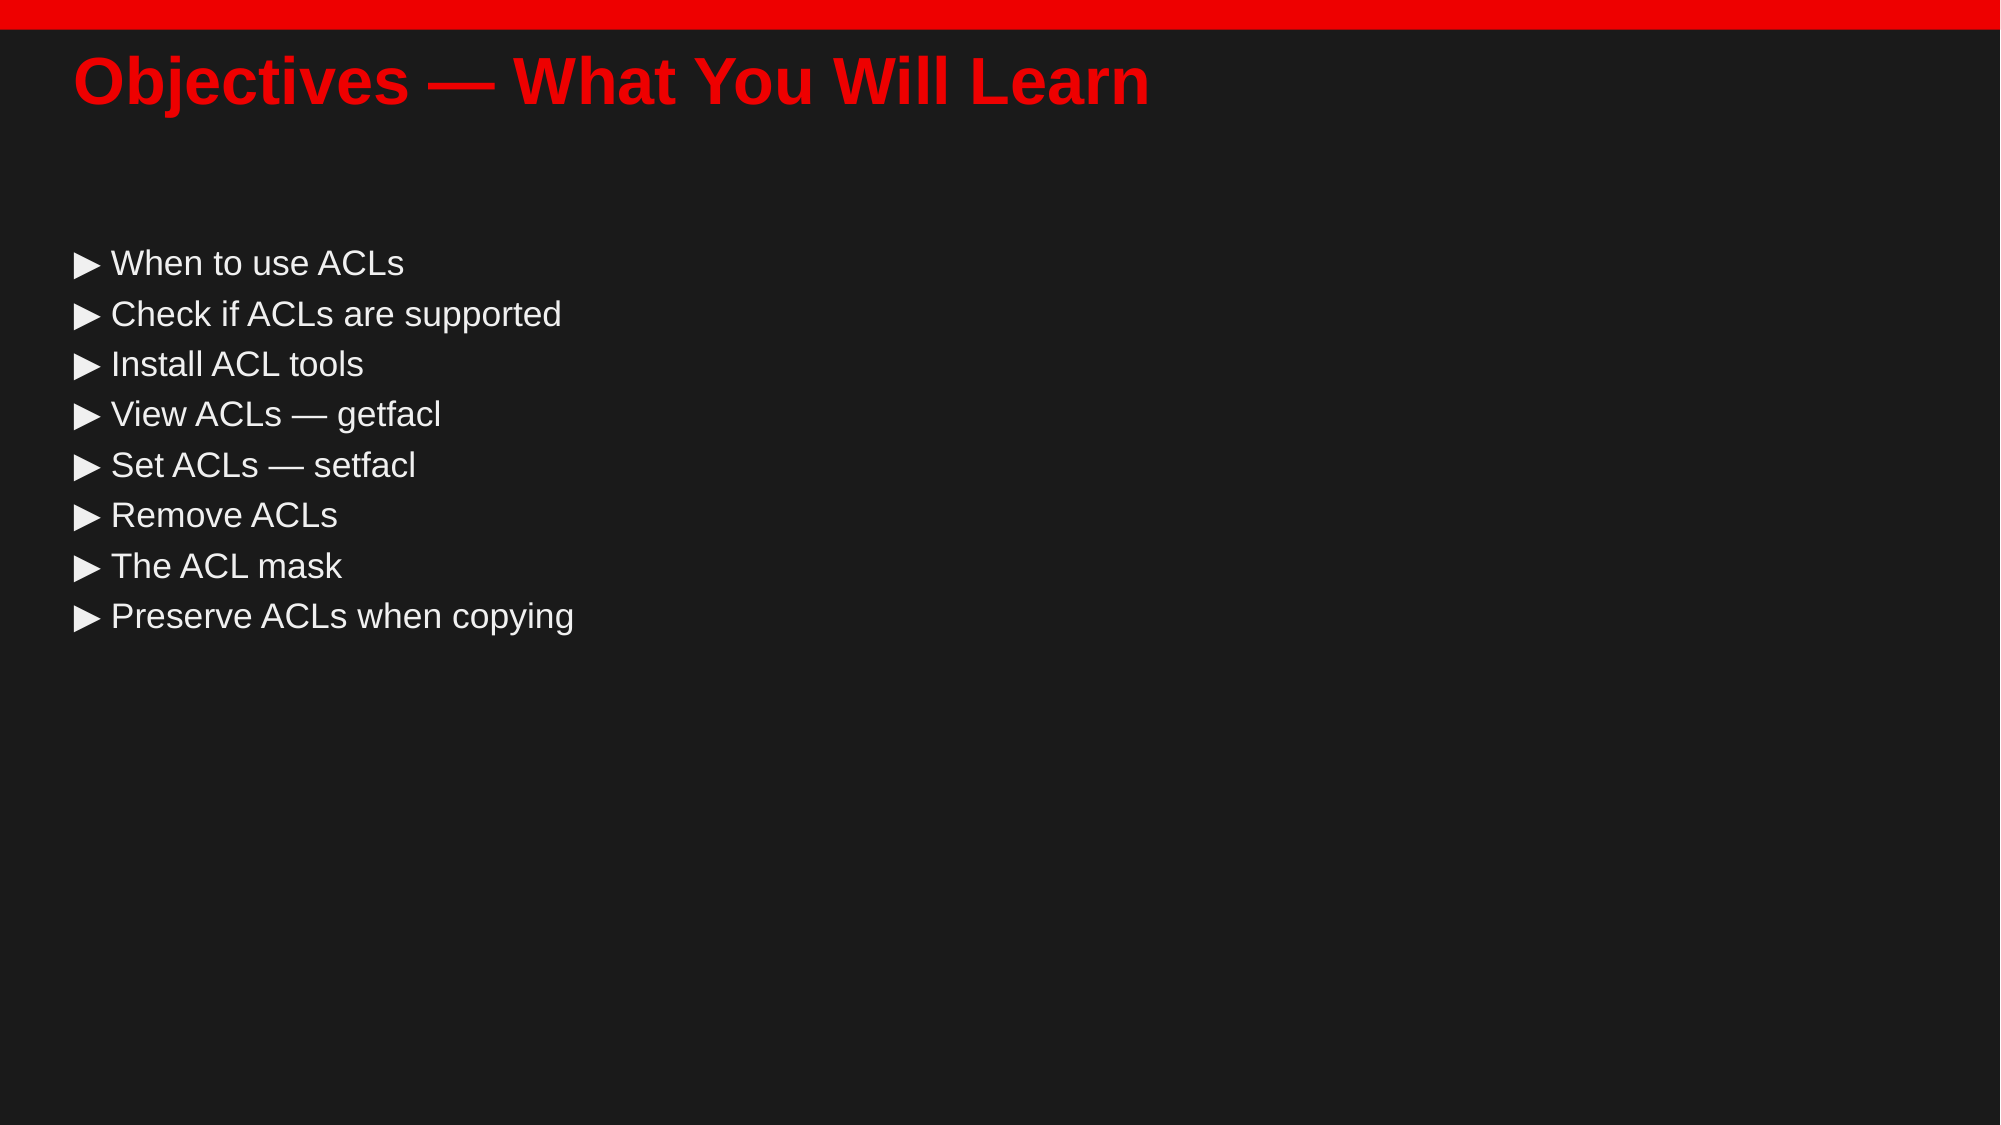

Objectives — What You Will Learn
▶ When to use ACLs
▶ Check if ACLs are supported
▶ Install ACL tools
▶ View ACLs — getfacl
▶ Set ACLs — setfacl
▶ Remove ACLs
▶ The ACL mask
▶ Preserve ACLs when copying